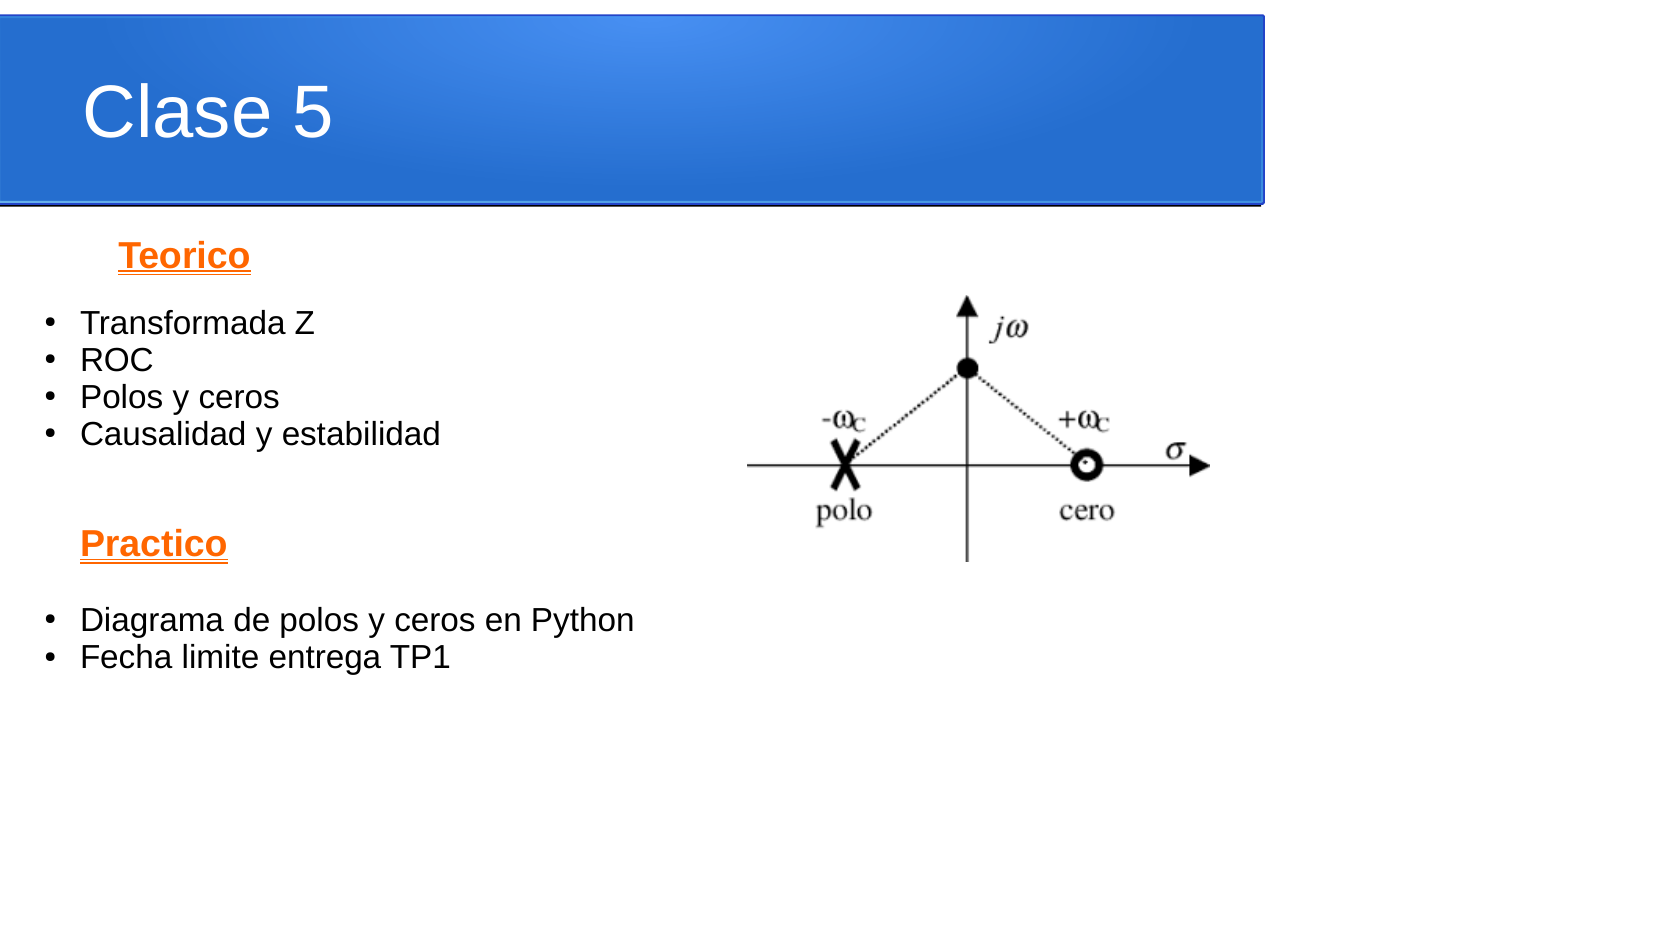

# Clase 5
	Teorico
Transformada Z
ROC
Polos y ceros
Causalidad y estabilidad
Practico
Diagrama de polos y ceros en Python
Fecha limite entrega TP1